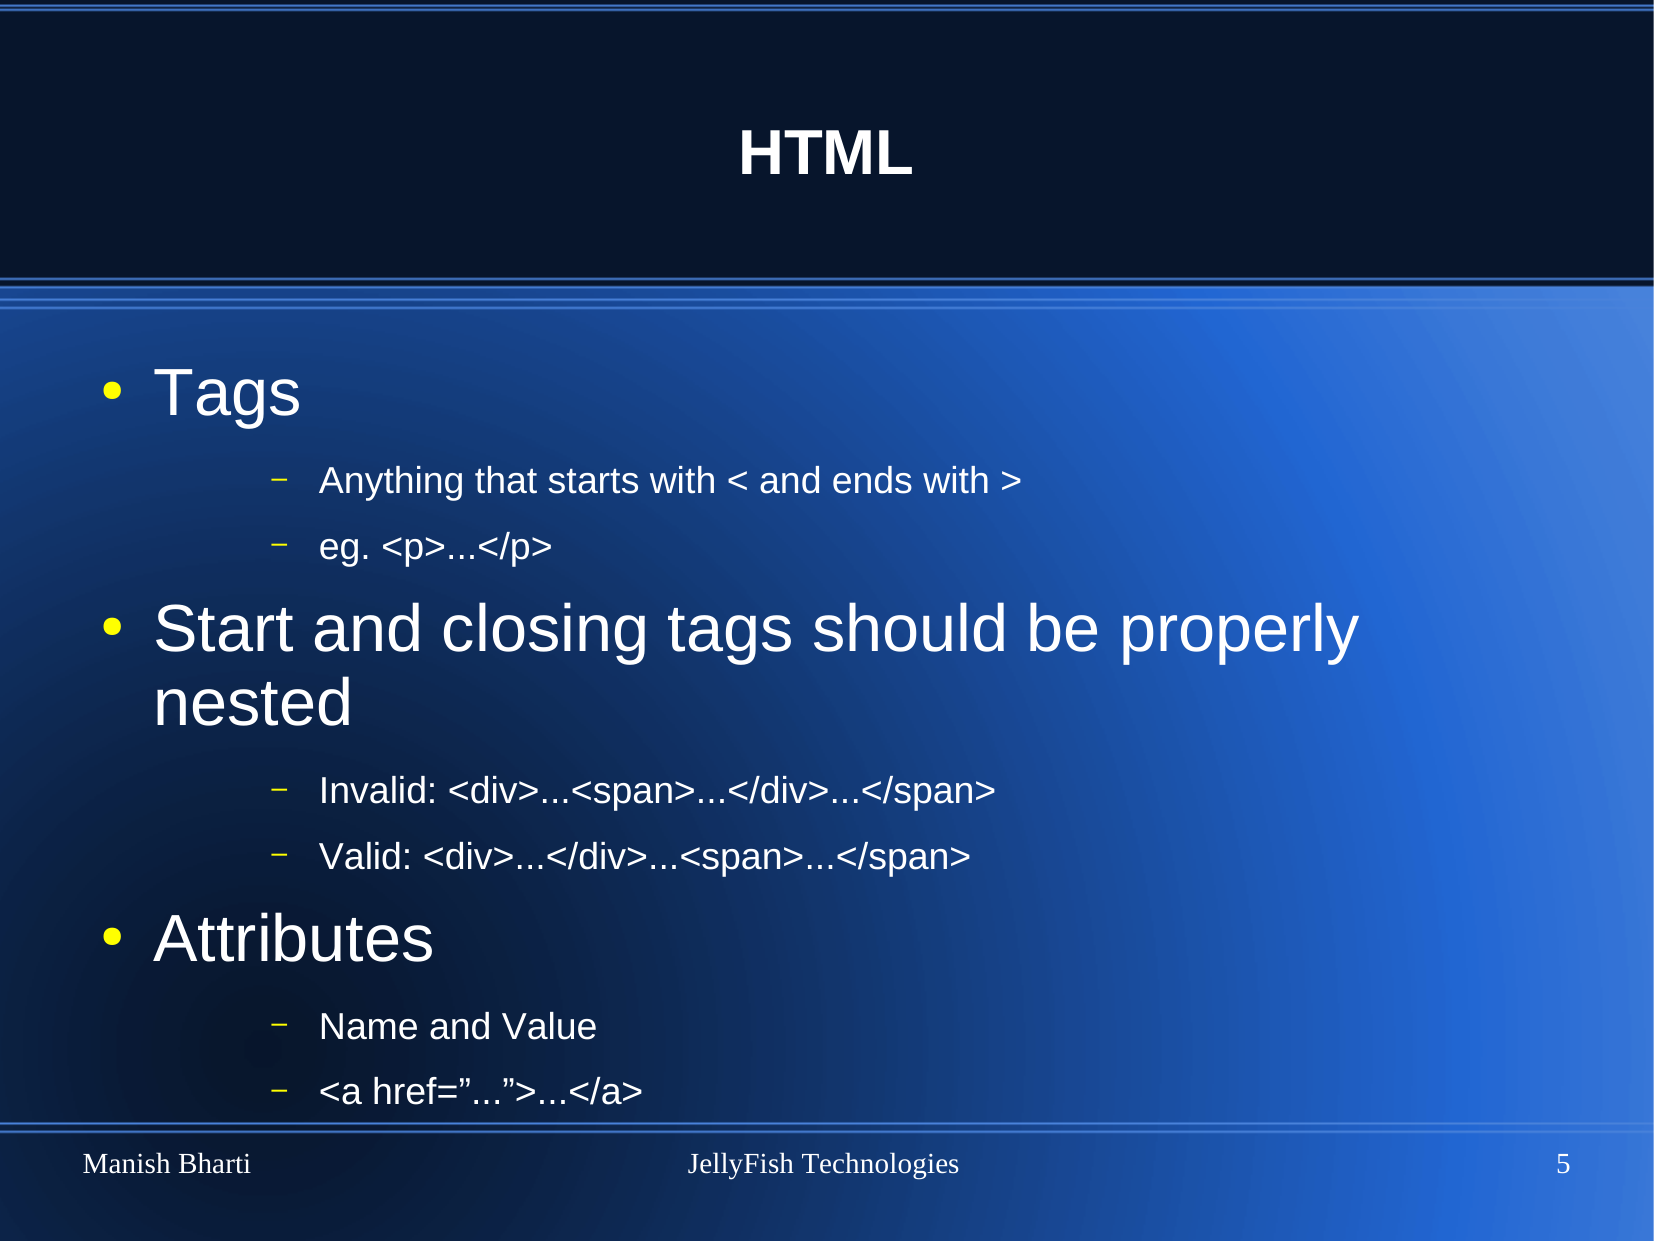

# HTML
Tags
Anything that starts with < and ends with >
eg. <p>...</p>
Start and closing tags should be properly nested
Invalid: <div>...<span>...</div>...</span>
Valid: <div>...</div>...<span>...</span>
Attributes
Name and Value
<a href=”...”>...</a>
Manish Bharti
JellyFish Technologies
5